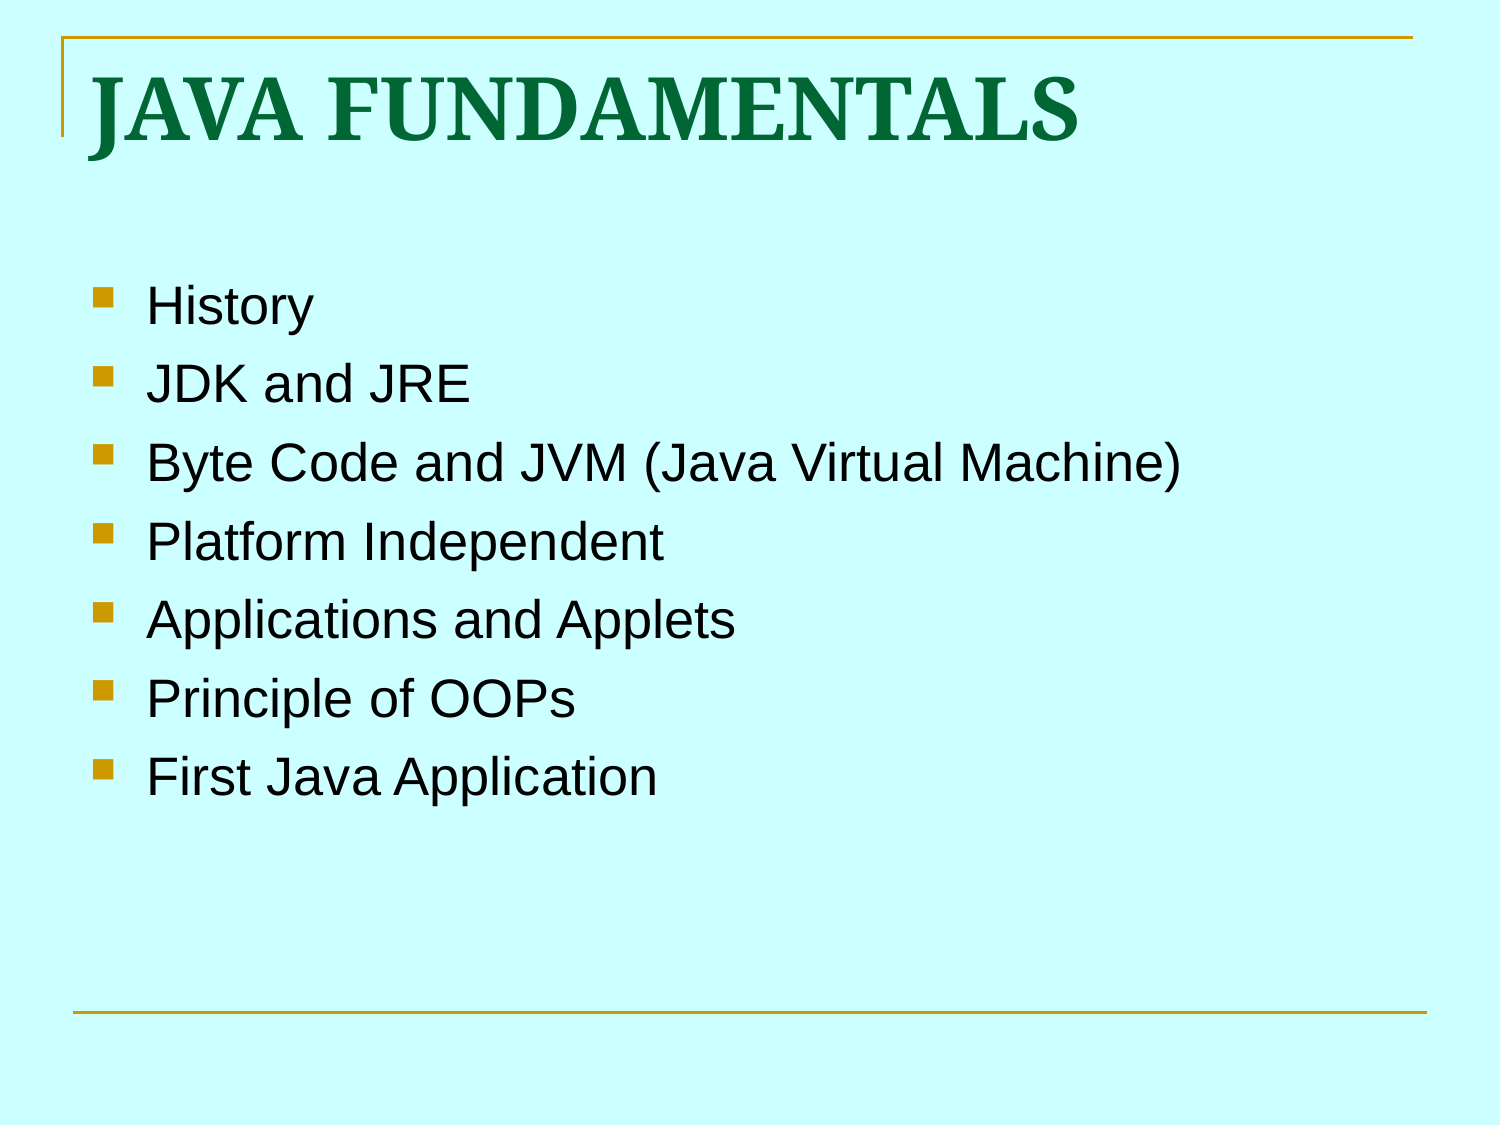

# JAVA FUNDAMENTALS
History
JDK and JRE
Byte Code and JVM (Java Virtual Machine)
Platform Independent
Applications and Applets
Principle of OOPs
First Java Application